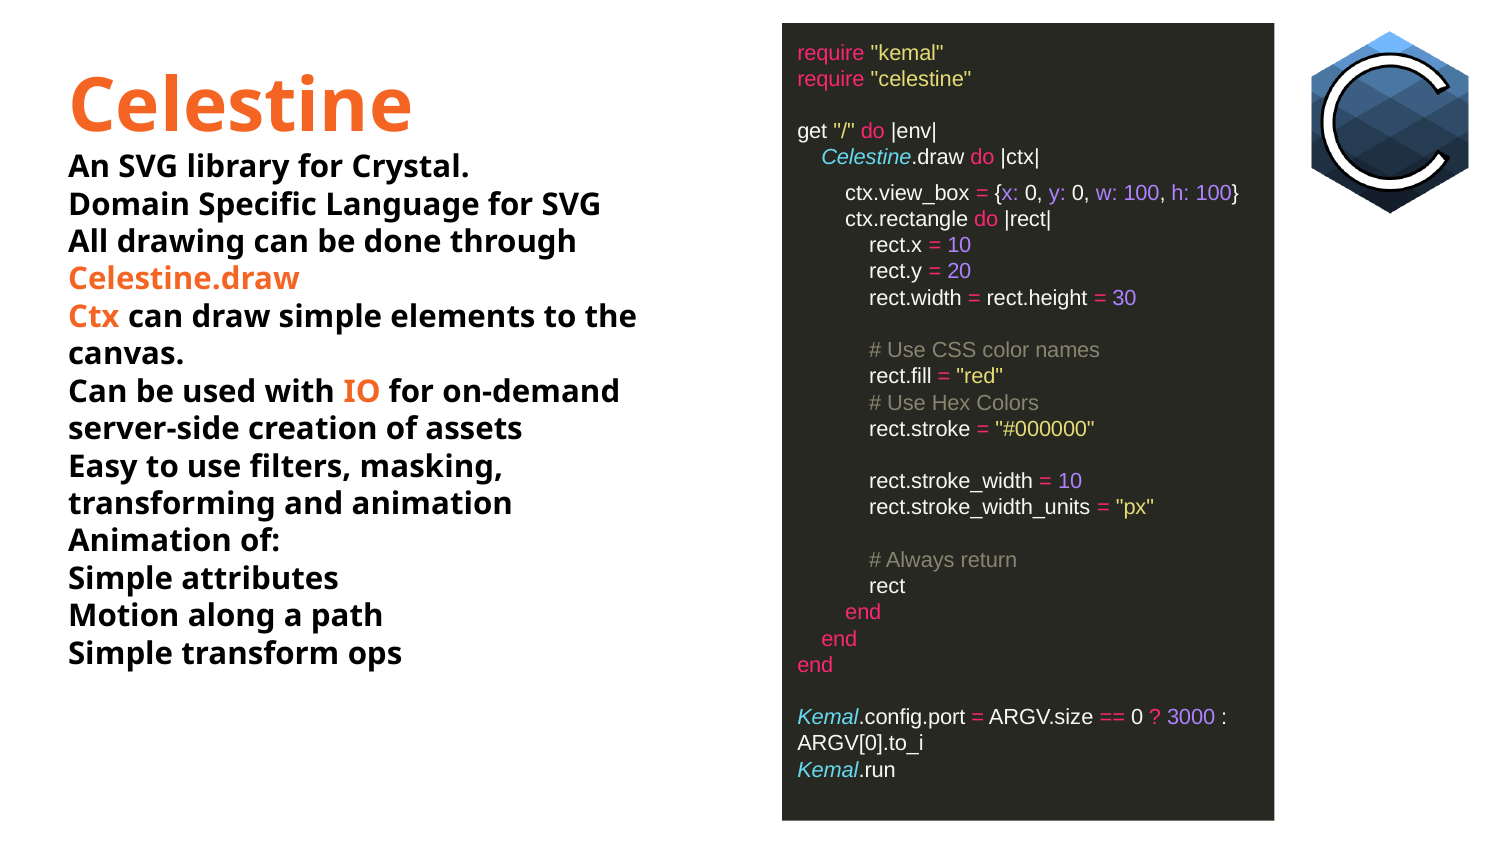

require "kemal"
require "celestine"
get "/" do |env|
 Celestine.draw do |ctx|
 ctx.view_box = {x: 0, y: 0, w: 100, h: 100}
 ctx.rectangle do |rect|
 rect.x = 10
 rect.y = 20
 rect.width = rect.height = 30
 # Use CSS color names
 rect.fill = "red"
 # Use Hex Colors
 rect.stroke = "#000000"
 rect.stroke_width = 10
 rect.stroke_width_units = "px"
 # Always return
 rect
 end
 end
end
Kemal.config.port = ARGV.size == 0 ? 3000 : ARGV[0].to_i
Kemal.run
# Celestine An SVG library for Crystal. Domain Specific Language for SVG All drawing can be done through Celestine.draw Ctx can draw simple elements to the canvas. Can be used with IO for on-demand server-side creation of assets Easy to use filters, masking, transforming and animation Animation of: Simple attributes Motion along a path Simple transform ops